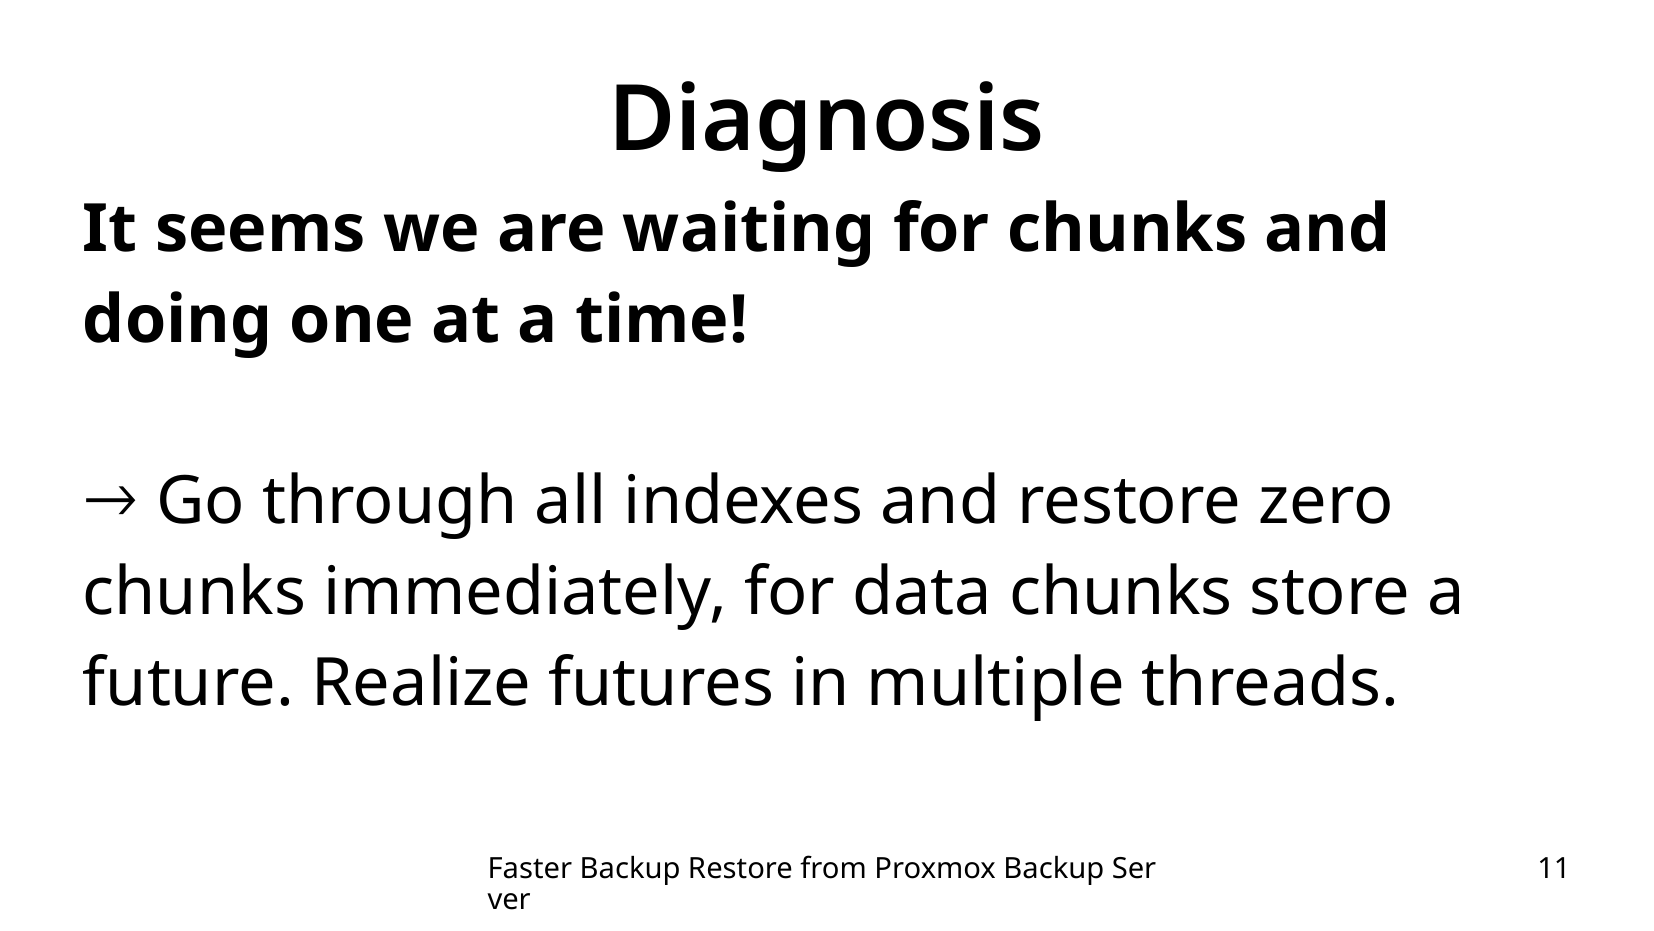

# Diagnosis
It seems we are waiting for chunks and doing one at a time!
🡒 Go through all indexes and restore zero chunks immediately, for data chunks store a future. Realize futures in multiple threads.
Faster Backup Restore from Proxmox Backup Server
11